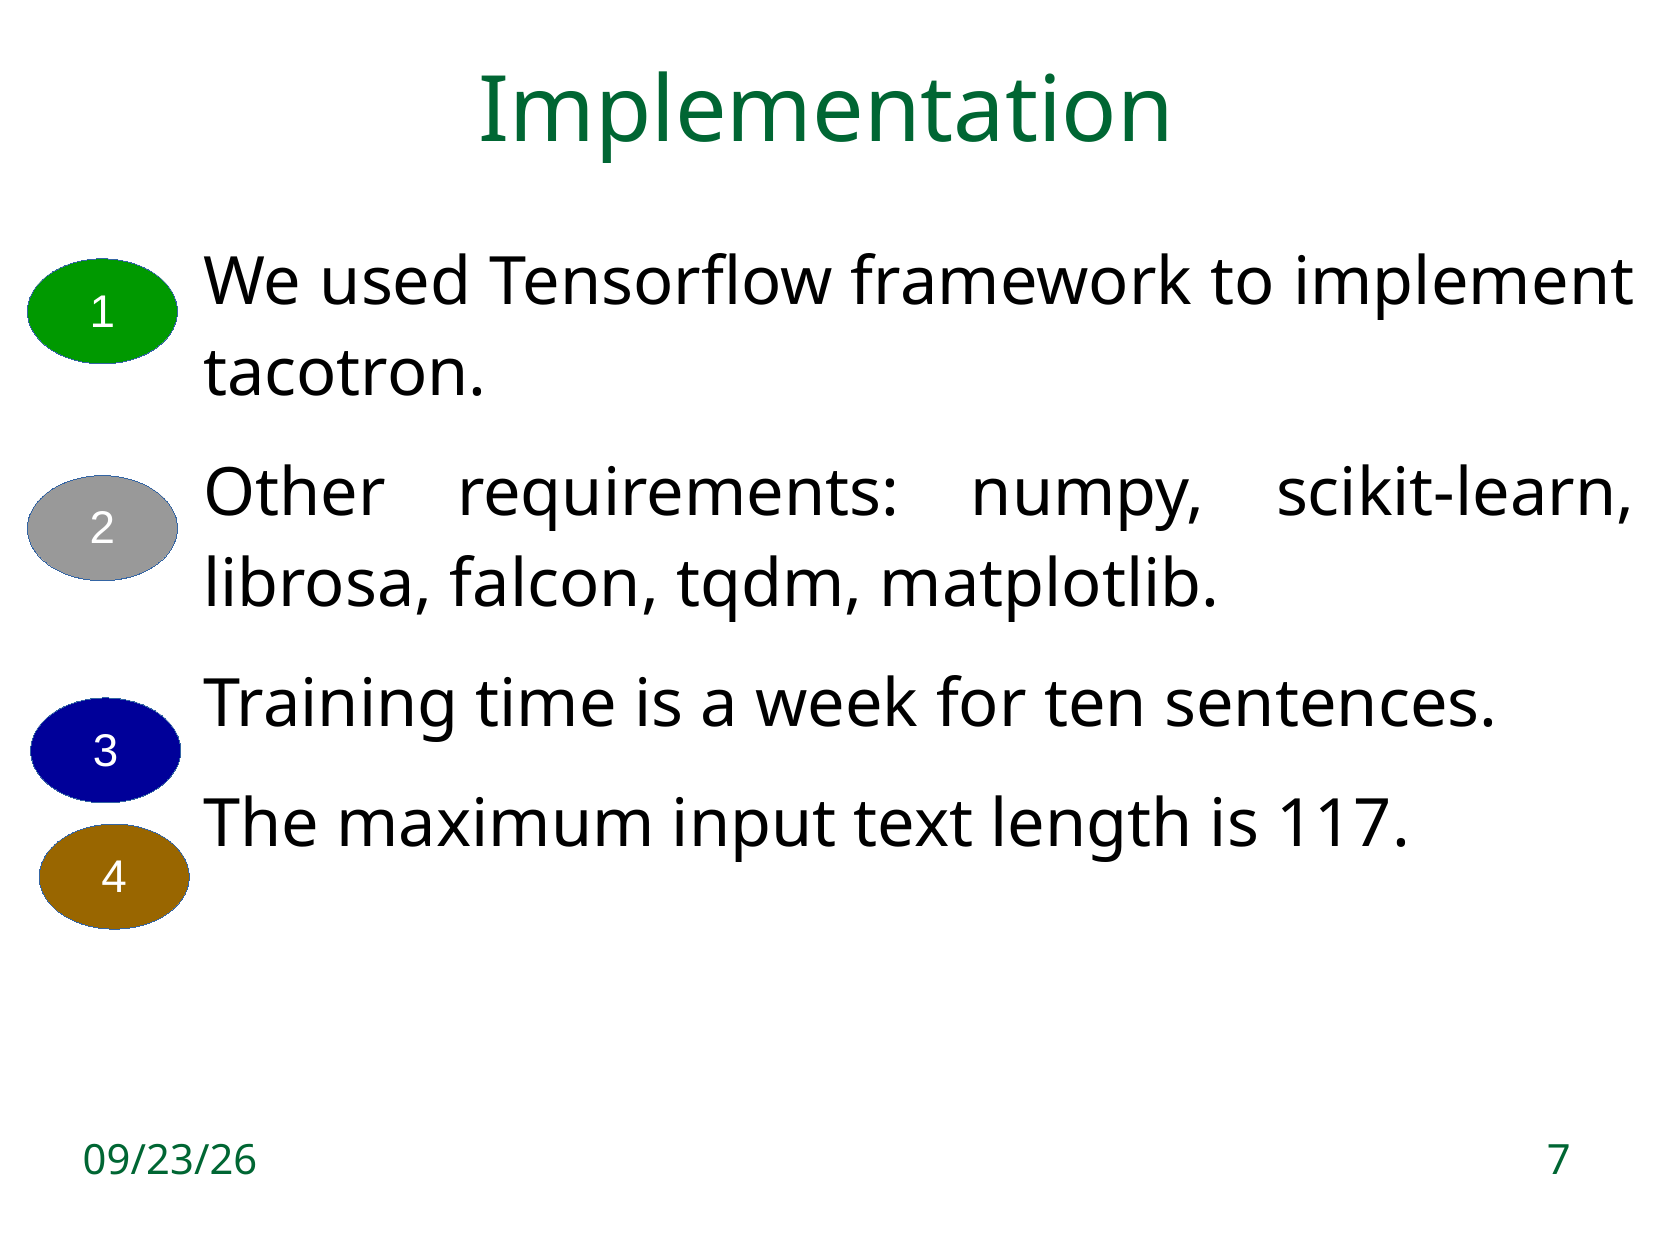

# Implementation
We used Tensorflow framework to implement tacotron.
Other requirements: numpy, scikit-learn, librosa, falcon, tqdm, matplotlib.
Training time is a week for ten sentences.
The maximum input text length is 117.
1
2
3
4
7